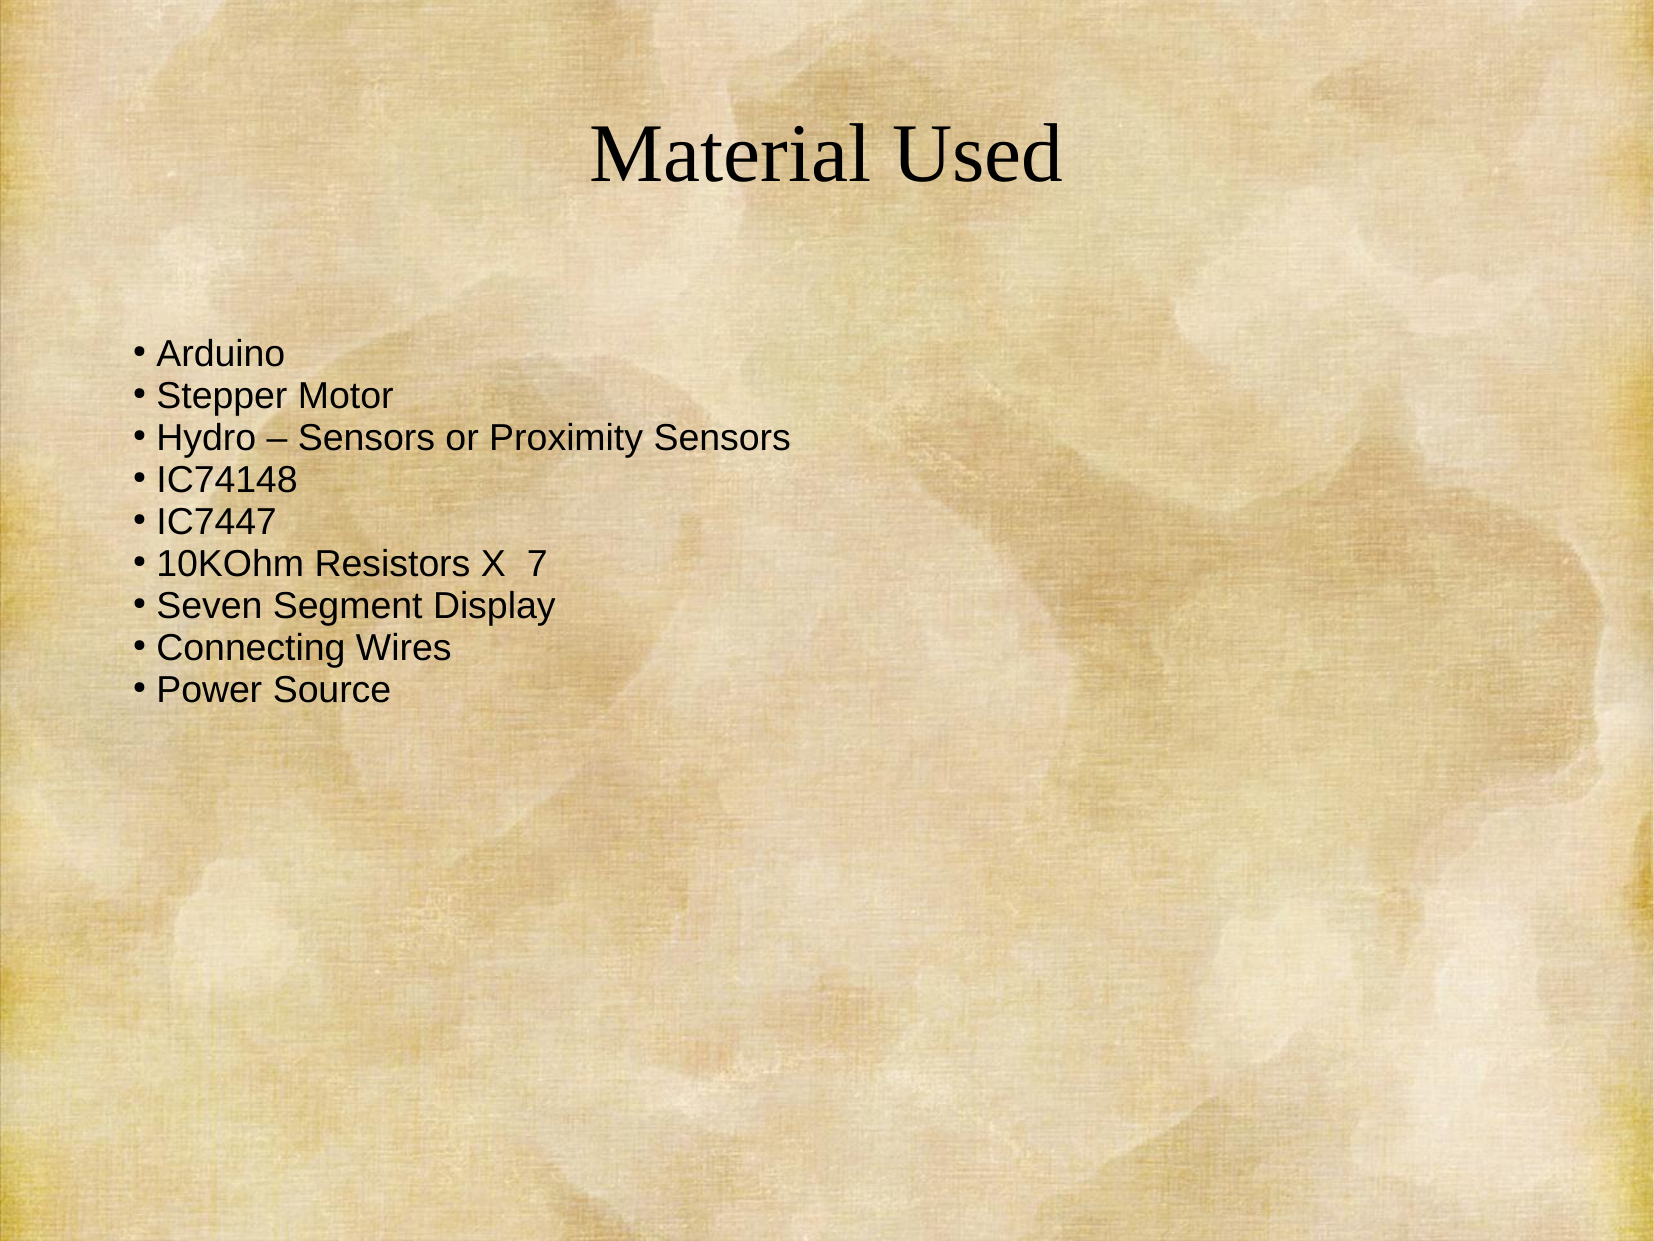

# Material Used
 Arduino
 Stepper Motor
 Hydro – Sensors or Proximity Sensors
 IC74148
 IC7447
 10KOhm Resistors X 7
 Seven Segment Display
 Connecting Wires
 Power Source